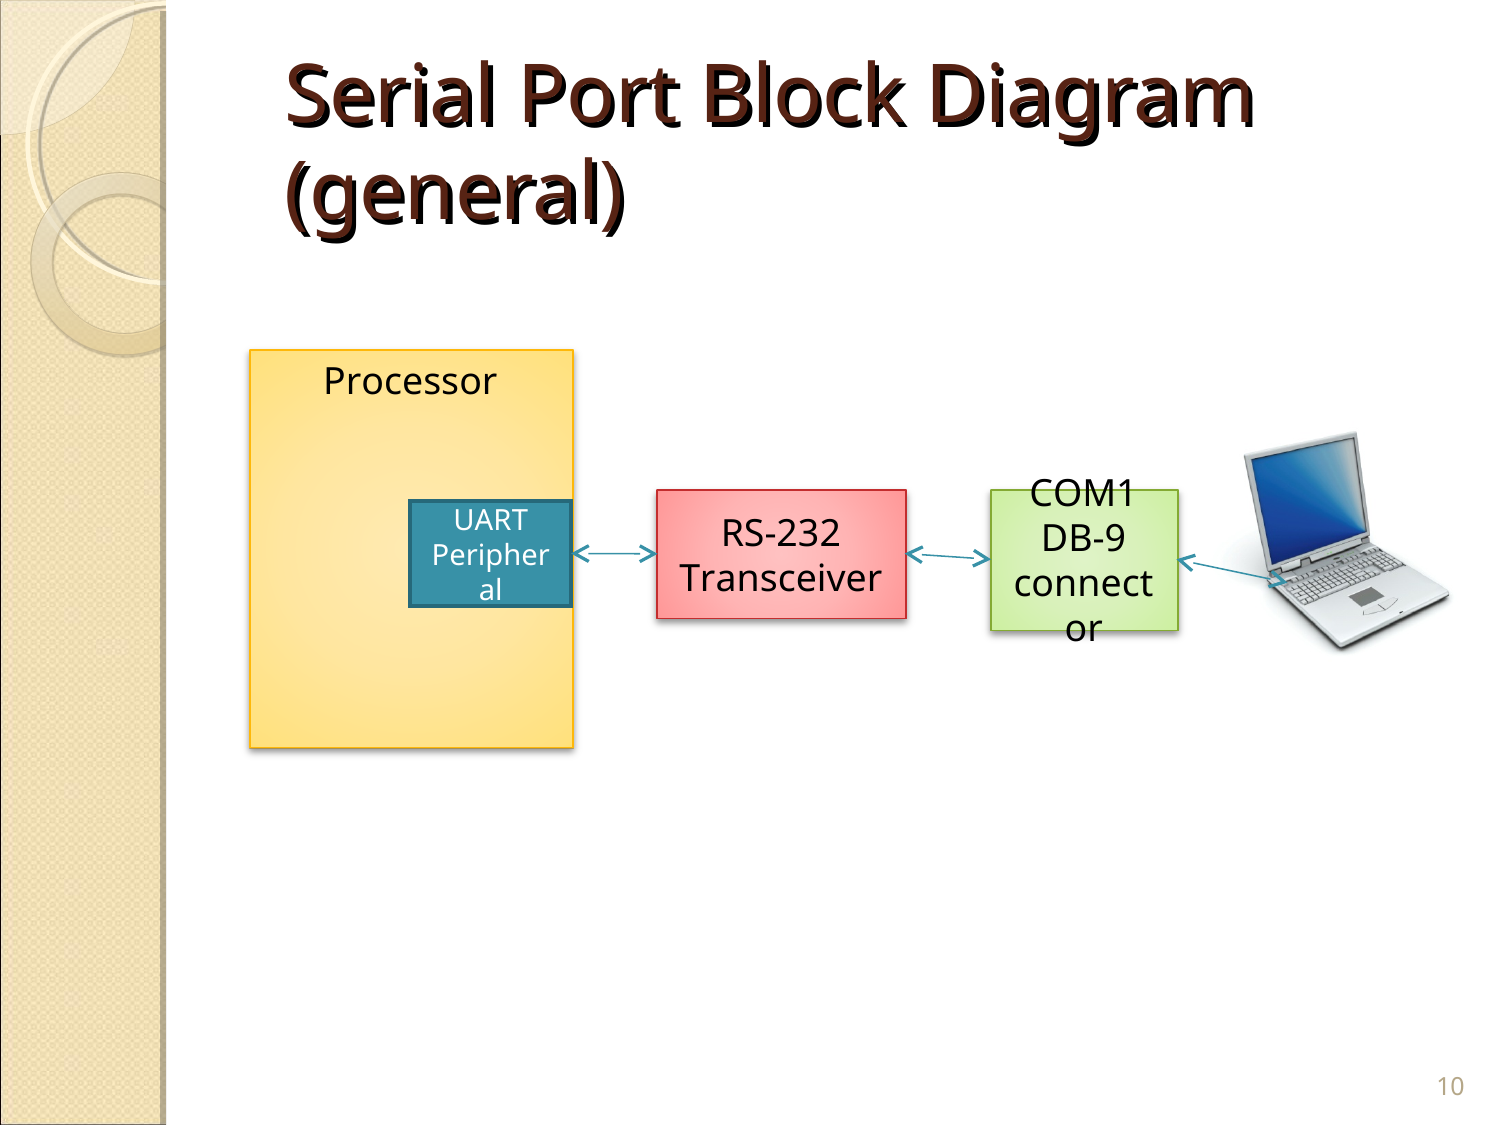

# Serial Port Block Diagram (general)
Processor
COM1
DB-9
connector
RS-232
Transceiver
UART
Peripheral